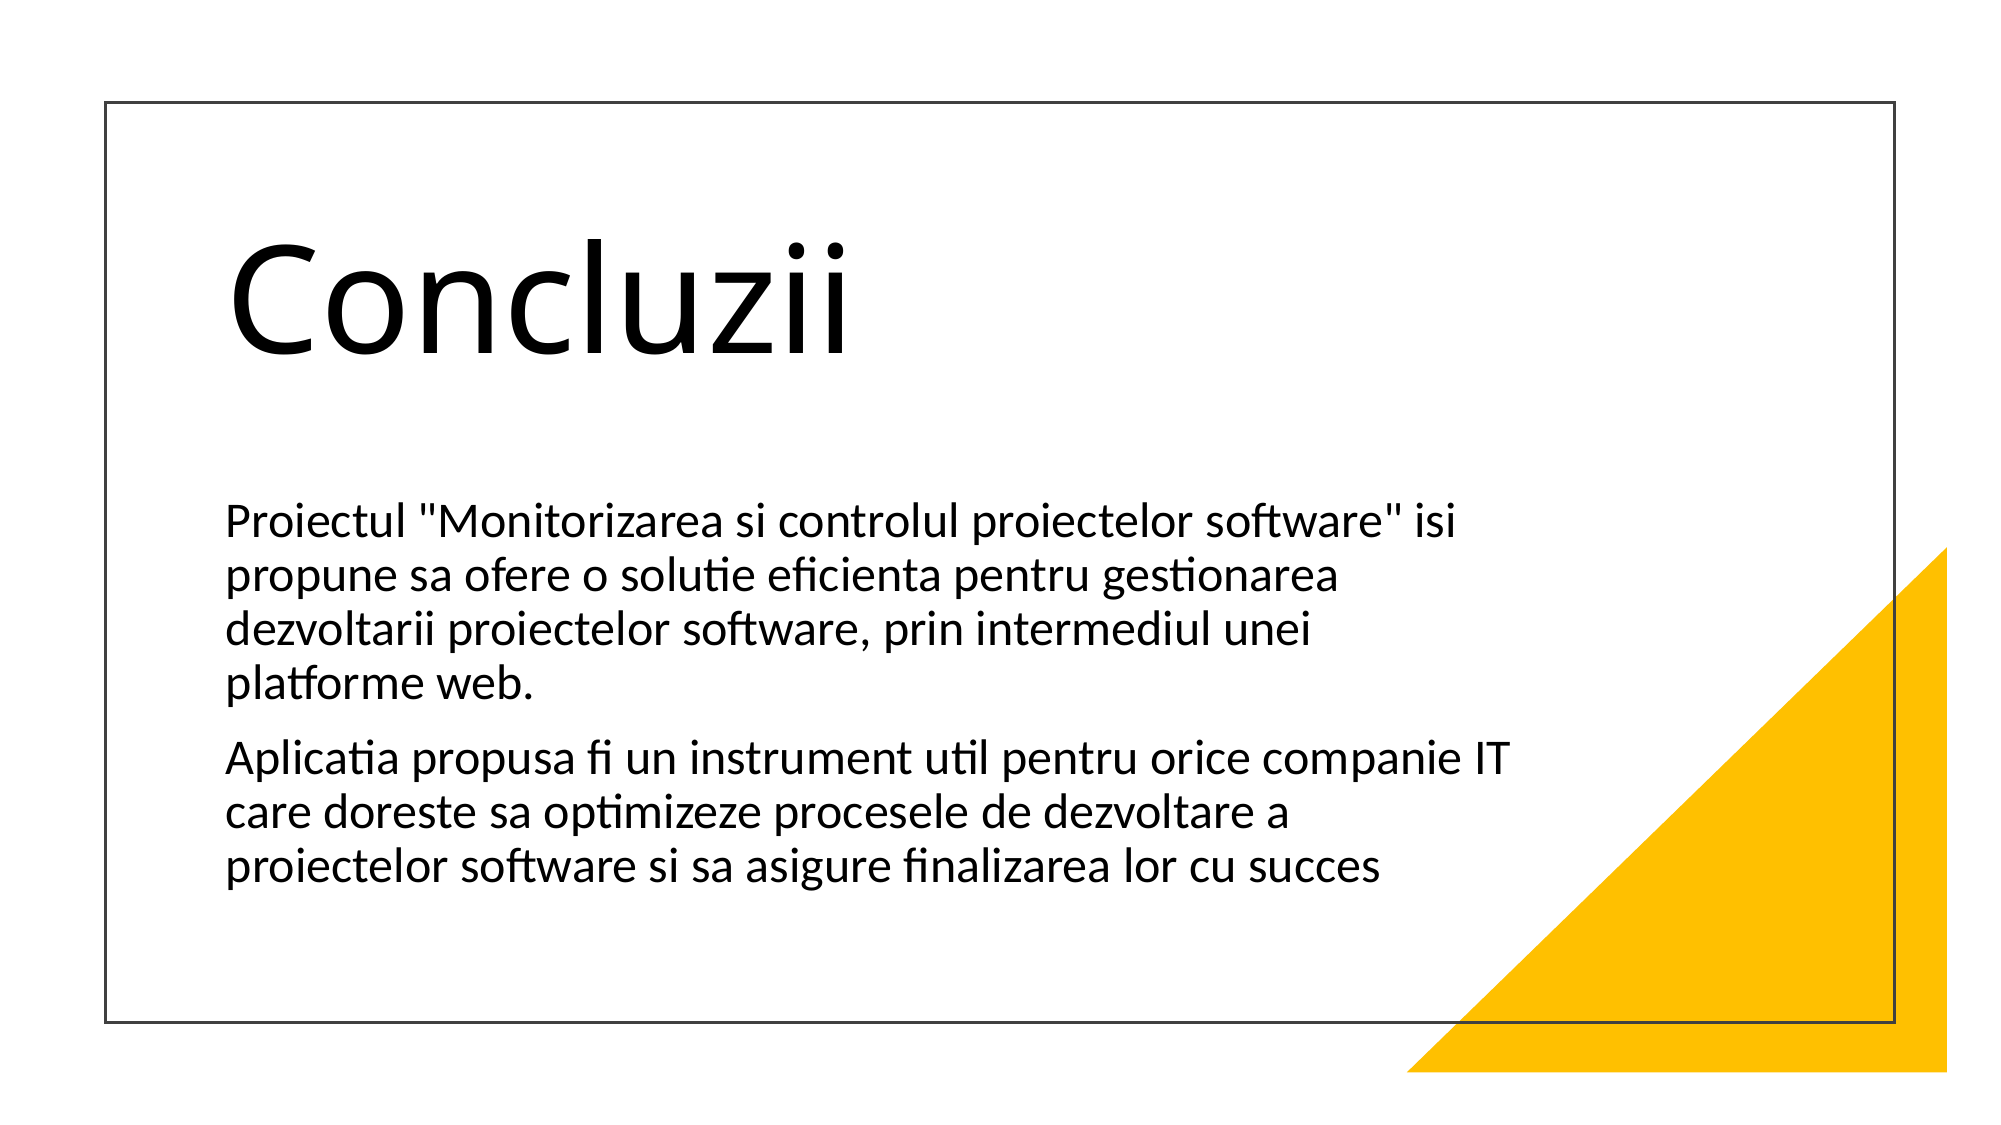

# Concluzii
Proiectul "Monitorizarea si controlul proiectelor software" isi propune sa ofere o solutie eficienta pentru gestionarea dezvoltarii proiectelor software, prin intermediul unei platforme web.
Aplicatia propusa fi un instrument util pentru orice companie IT care doreste sa optimizeze procesele de dezvoltare a proiectelor software si sa asigure finalizarea lor cu succes